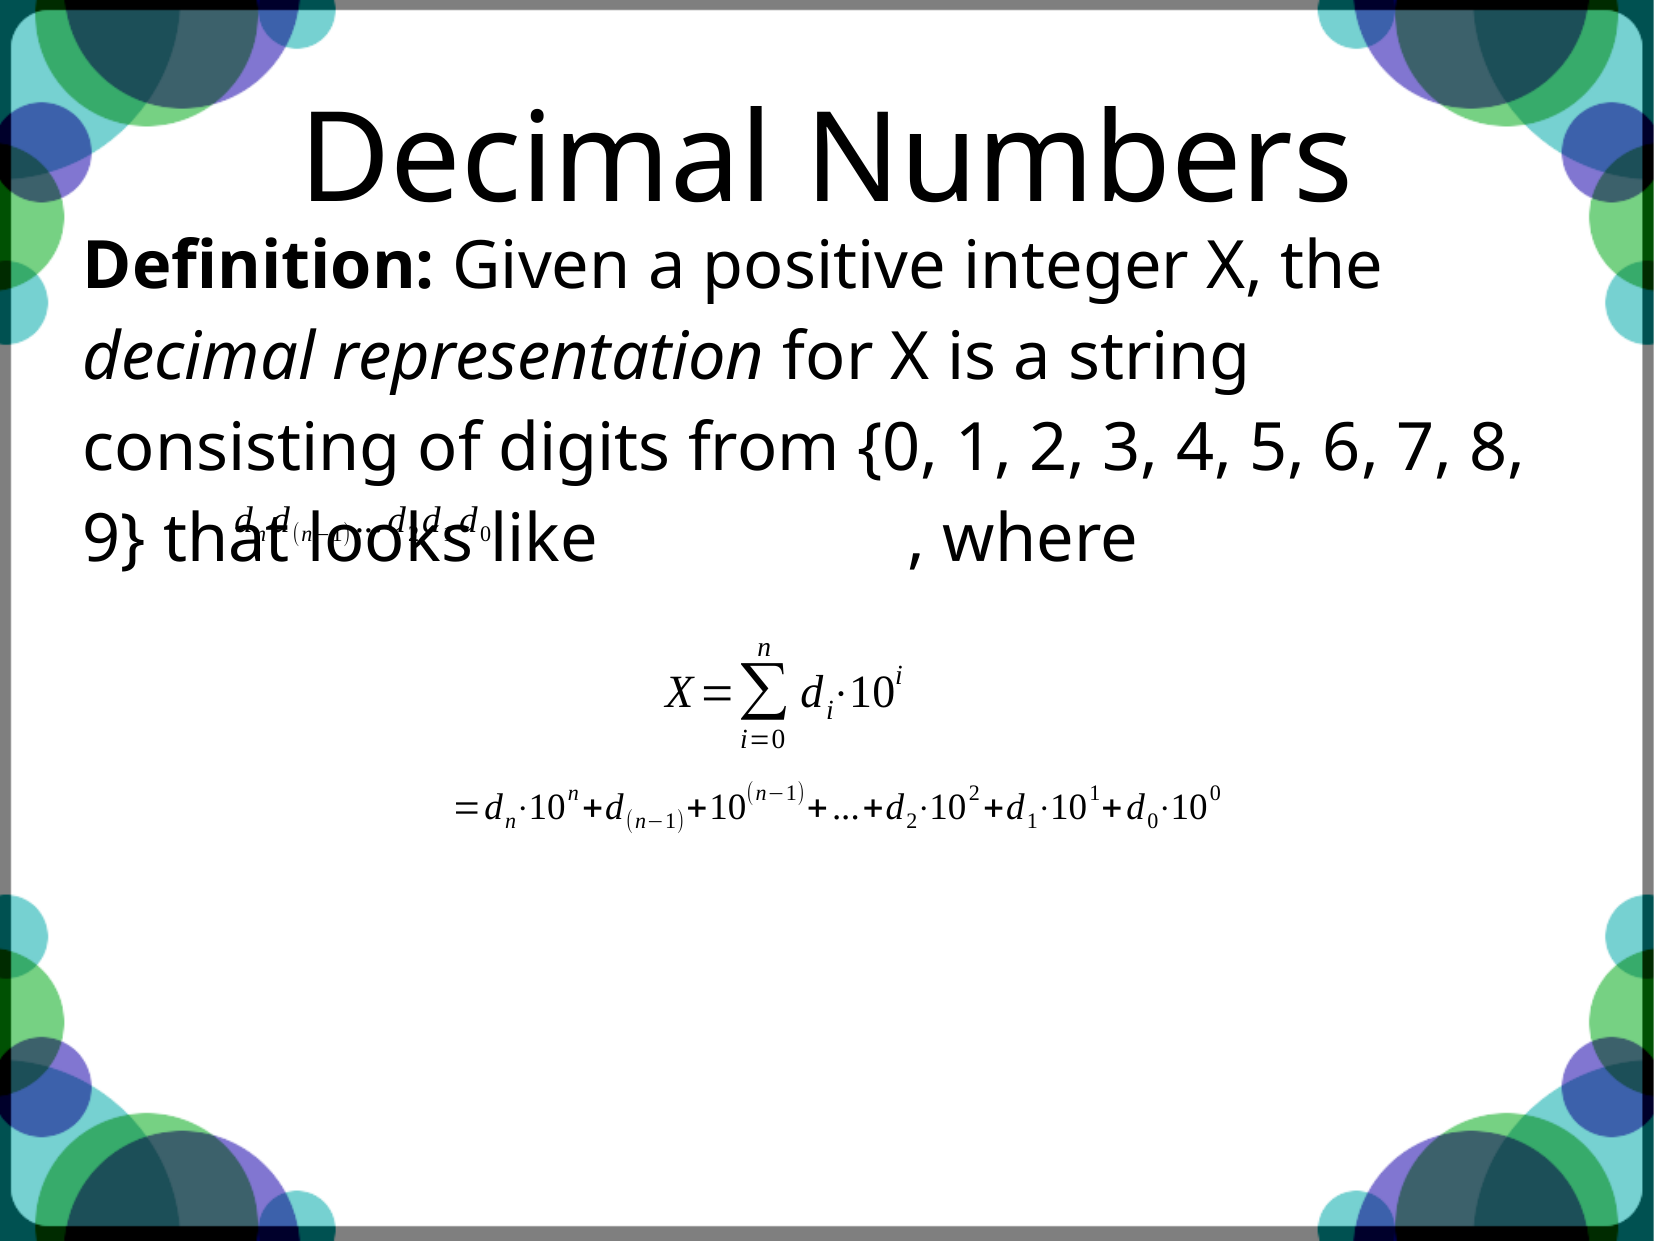

# Decimal Numbers
Definition: Given a positive integer X, the decimal representation for X is a string consisting of digits from {0, 1, 2, 3, 4, 5, 6, 7, 8, 9} that looks like					, where